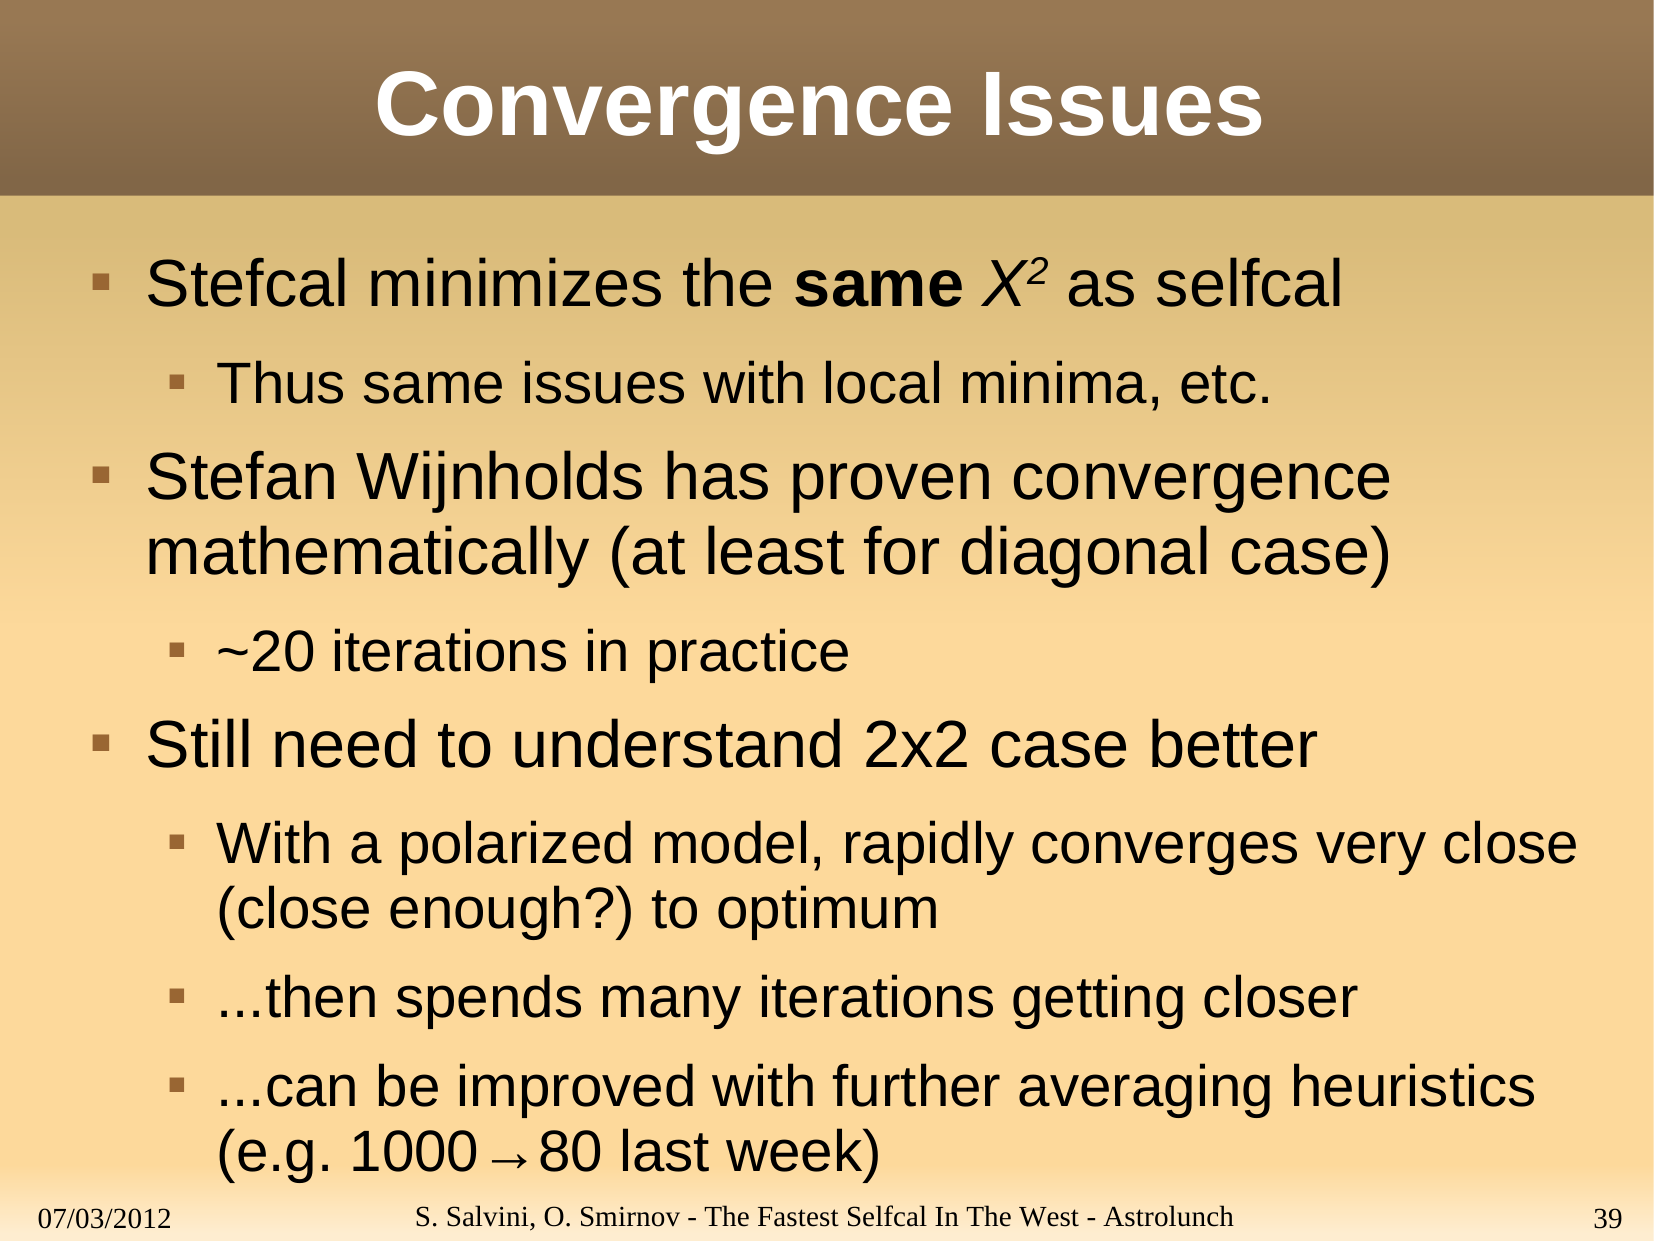

# Convergence Issues
Stefcal minimizes the same Χ2 as selfcal
Thus same issues with local minima, etc.
Stefan Wijnholds has proven convergence mathematically (at least for diagonal case)
~20 iterations in practice
Still need to understand 2x2 case better
With a polarized model, rapidly converges very close (close enough?) to optimum
...then spends many iterations getting closer
...can be improved with further averaging heuristics (e.g. 1000→80 last week)
S. Salvini, O. Smirnov - The Fastest Selfcal In The West - Astrolunch
07/03/2012
39